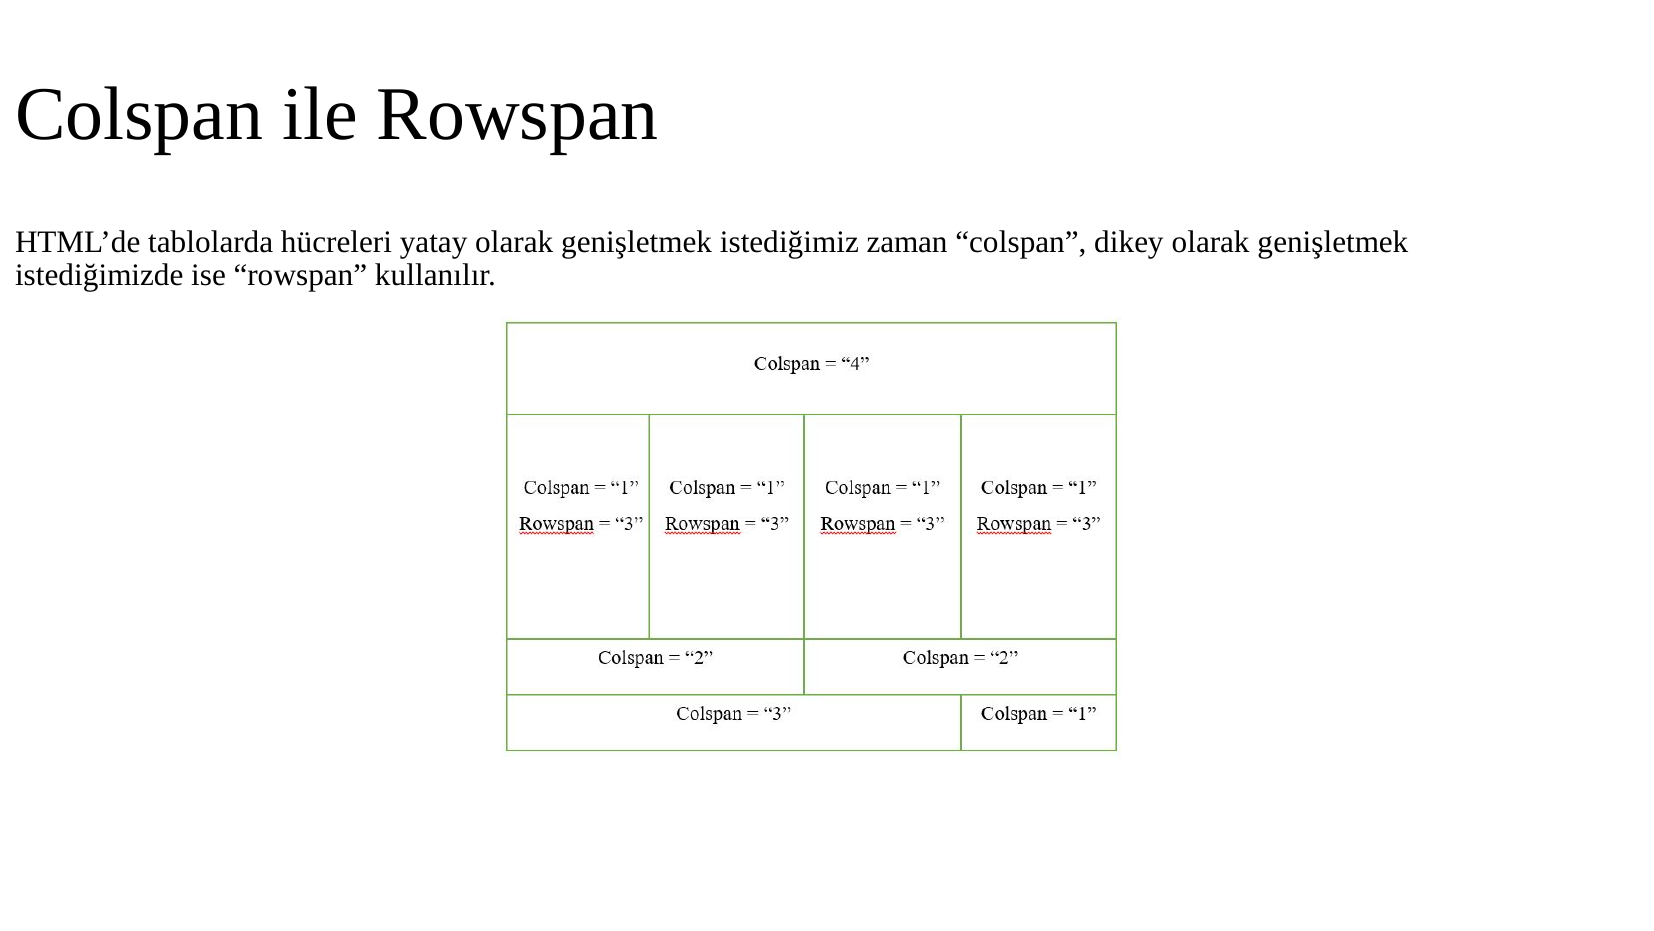

# Colspan ile Rowspan
HTML’de tablolarda hücreleri yatay olarak genişletmek istediğimiz zaman “colspan”, dikey olarak genişletmek istediğimizde ise “rowspan” kullanılır.